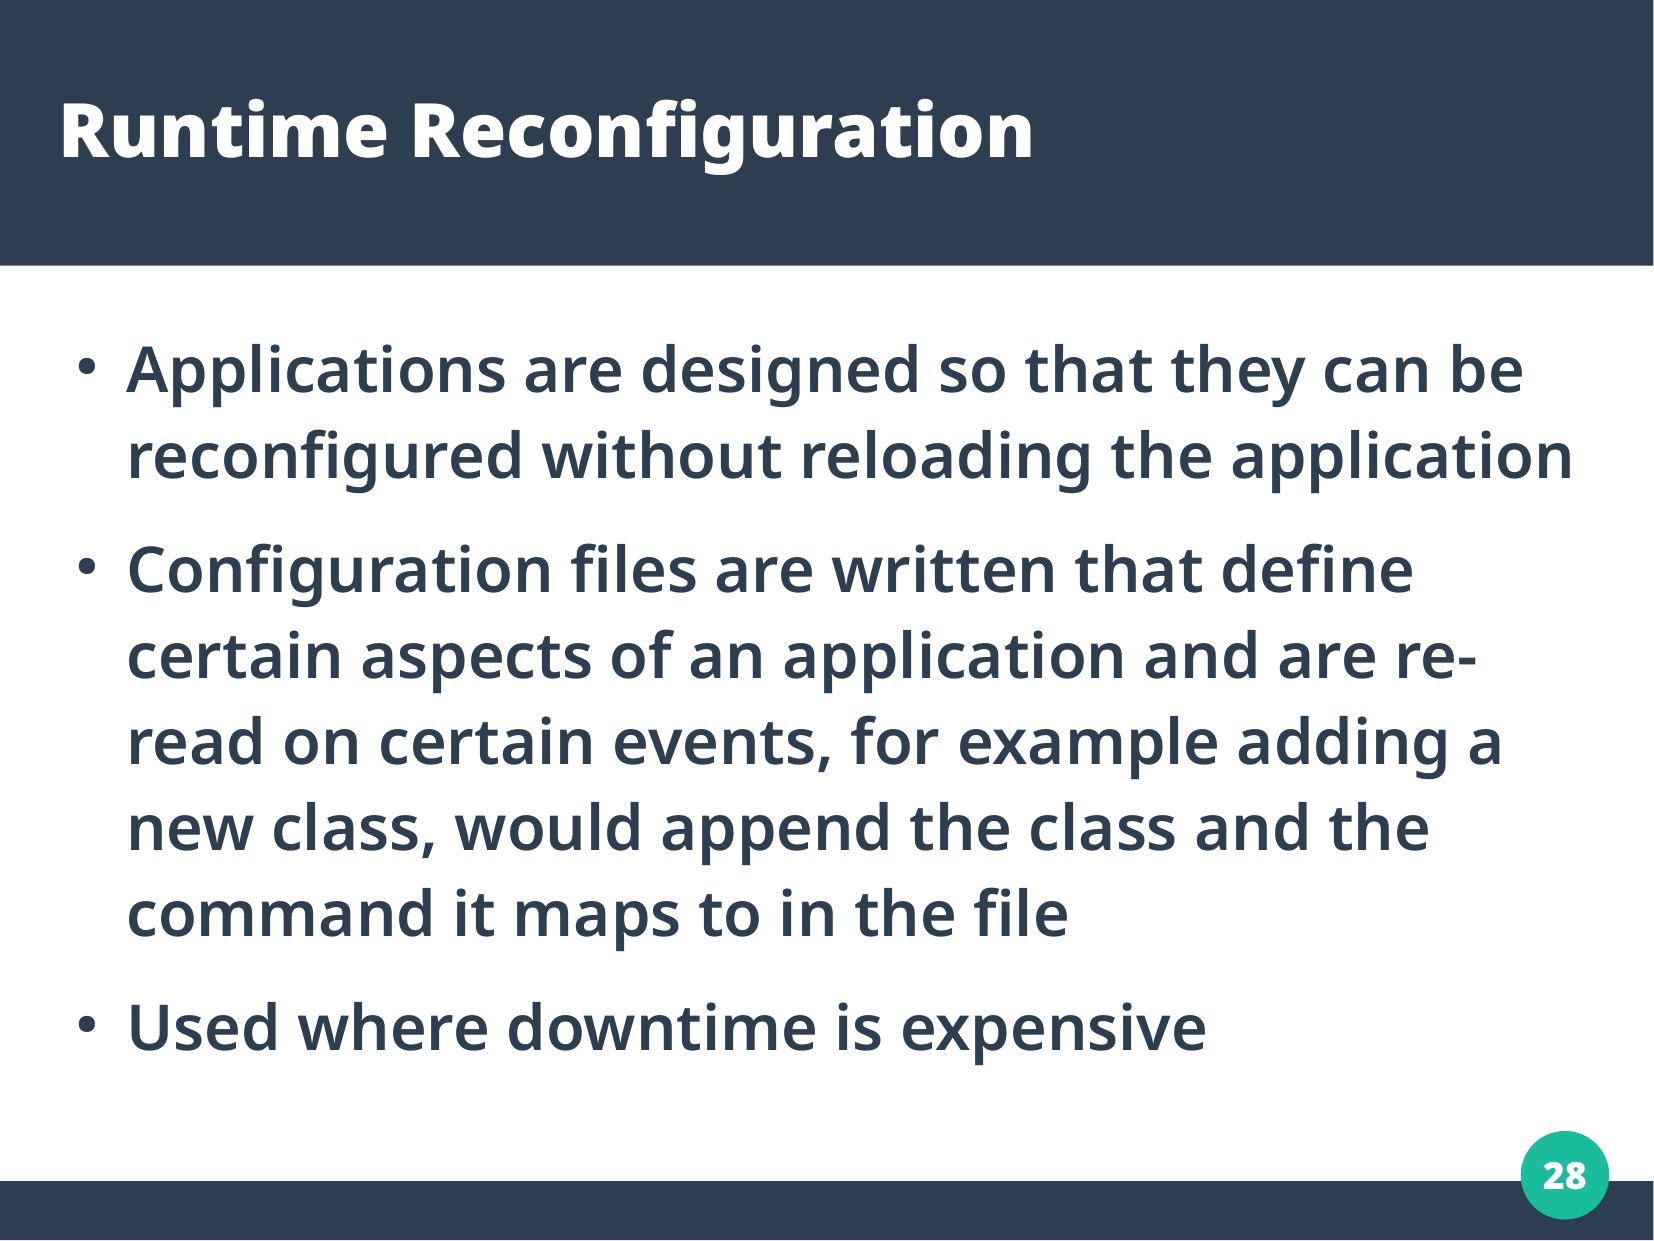

# Runtime Reconfiguration
Applications are designed so that they can be reconfigured without reloading the application
Configuration files are written that define certain aspects of an application and are re-read on certain events, for example adding a new class, would append the class and the command it maps to in the file
Used where downtime is expensive
28